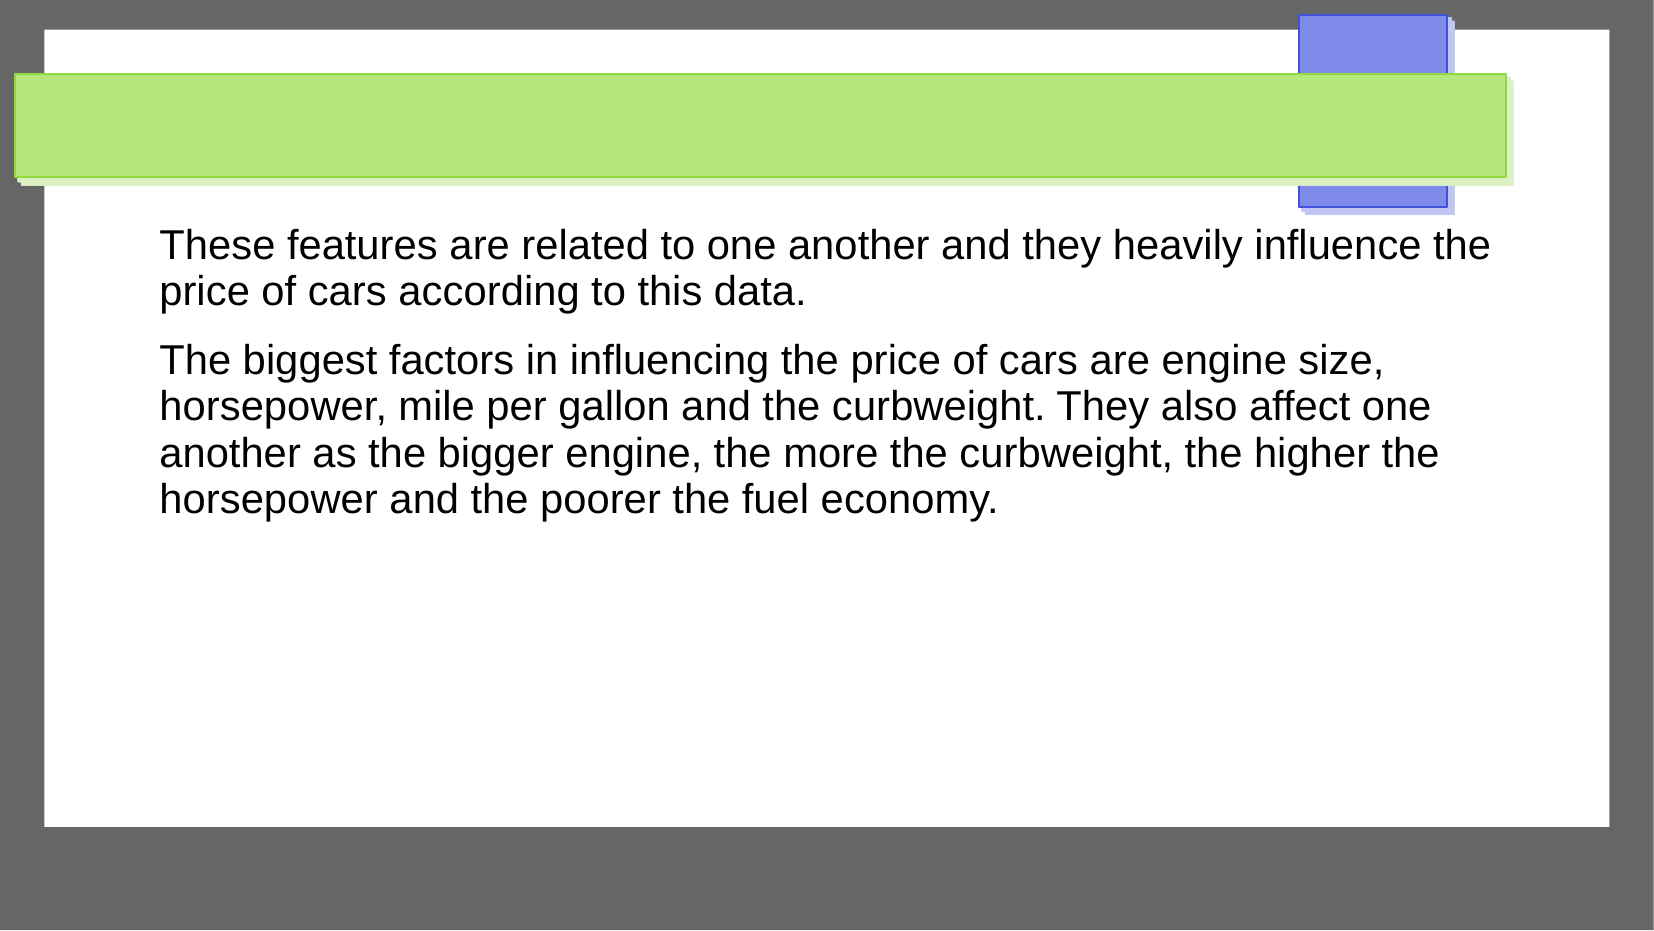

# These features are related to one another and they heavily influence the price of cars according to this data.
The biggest factors in influencing the price of cars are engine size, horsepower, mile per gallon and the curbweight. They also affect one another as the bigger engine, the more the curbweight, the higher the horsepower and the poorer the fuel economy.